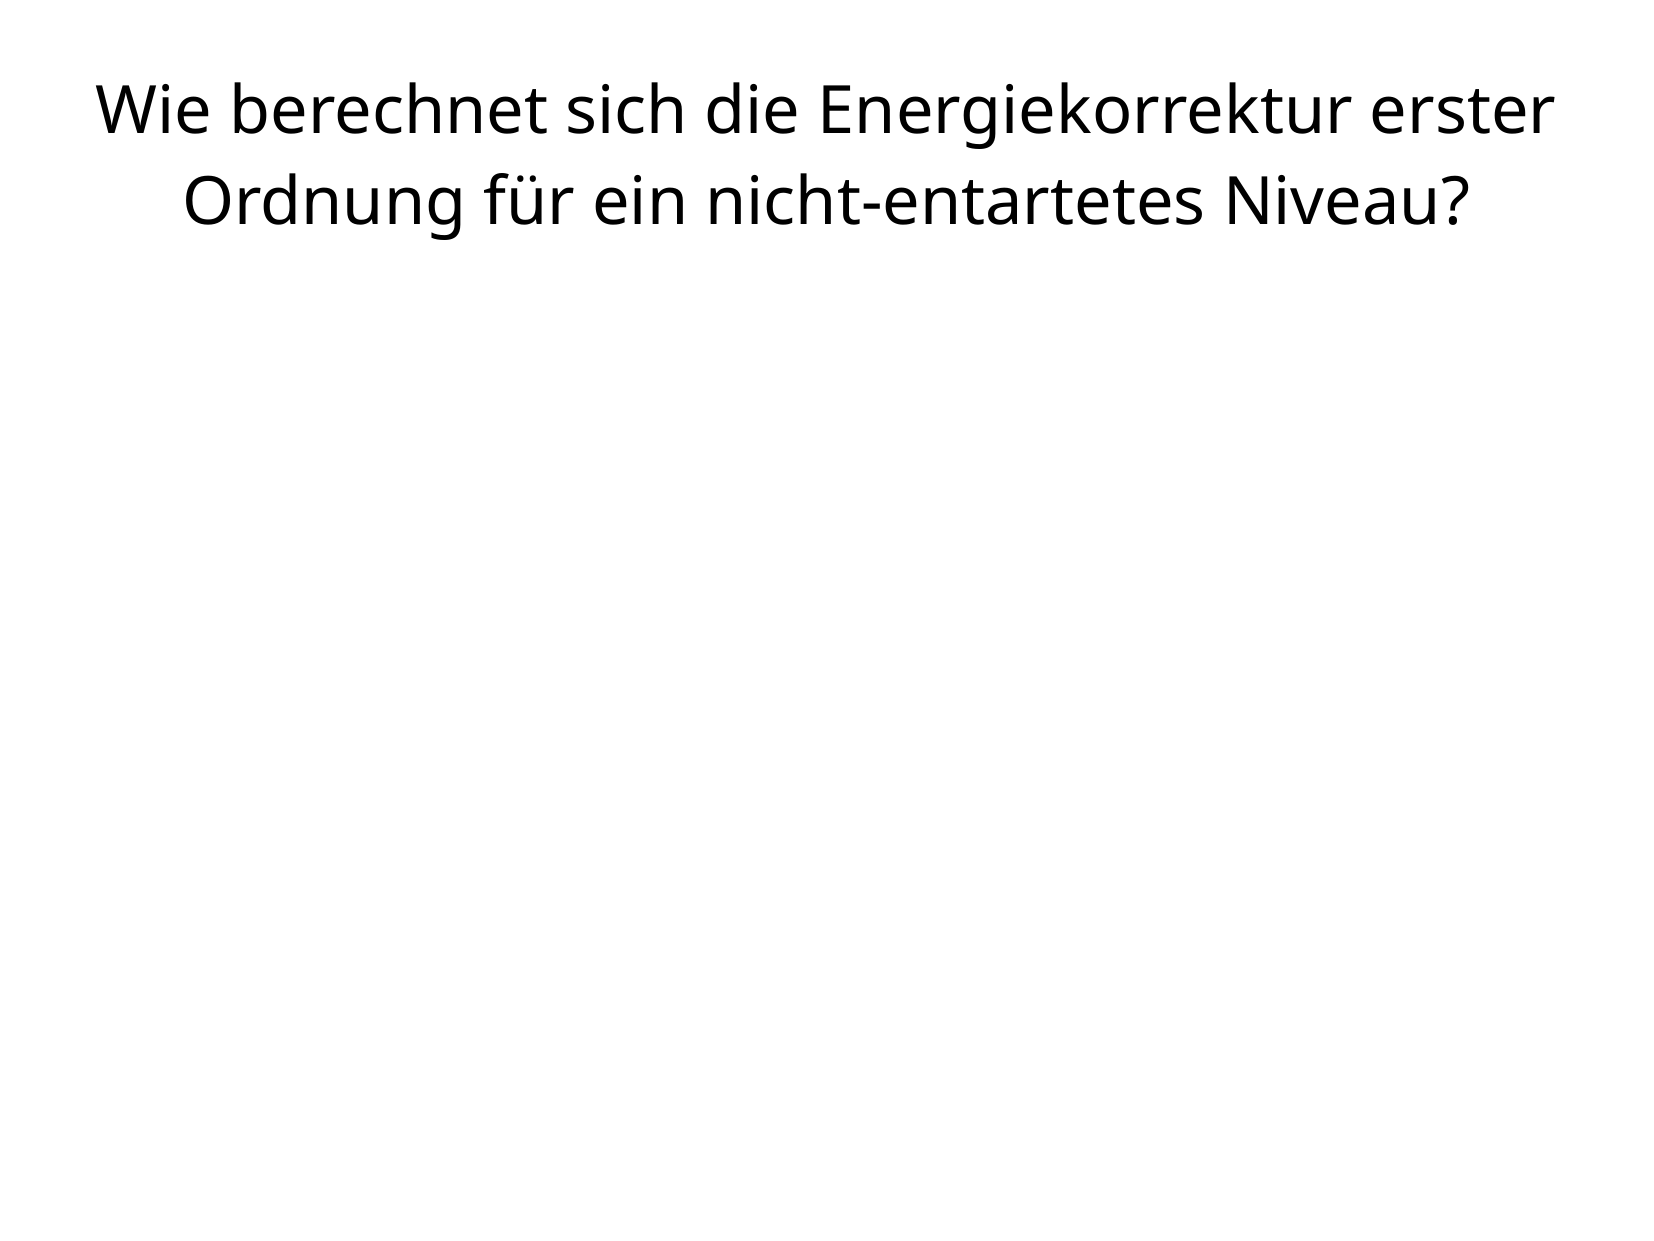

# Wie berechnet sich die Energiekorrektur erster Ordnung für ein nicht-entartetes Niveau?